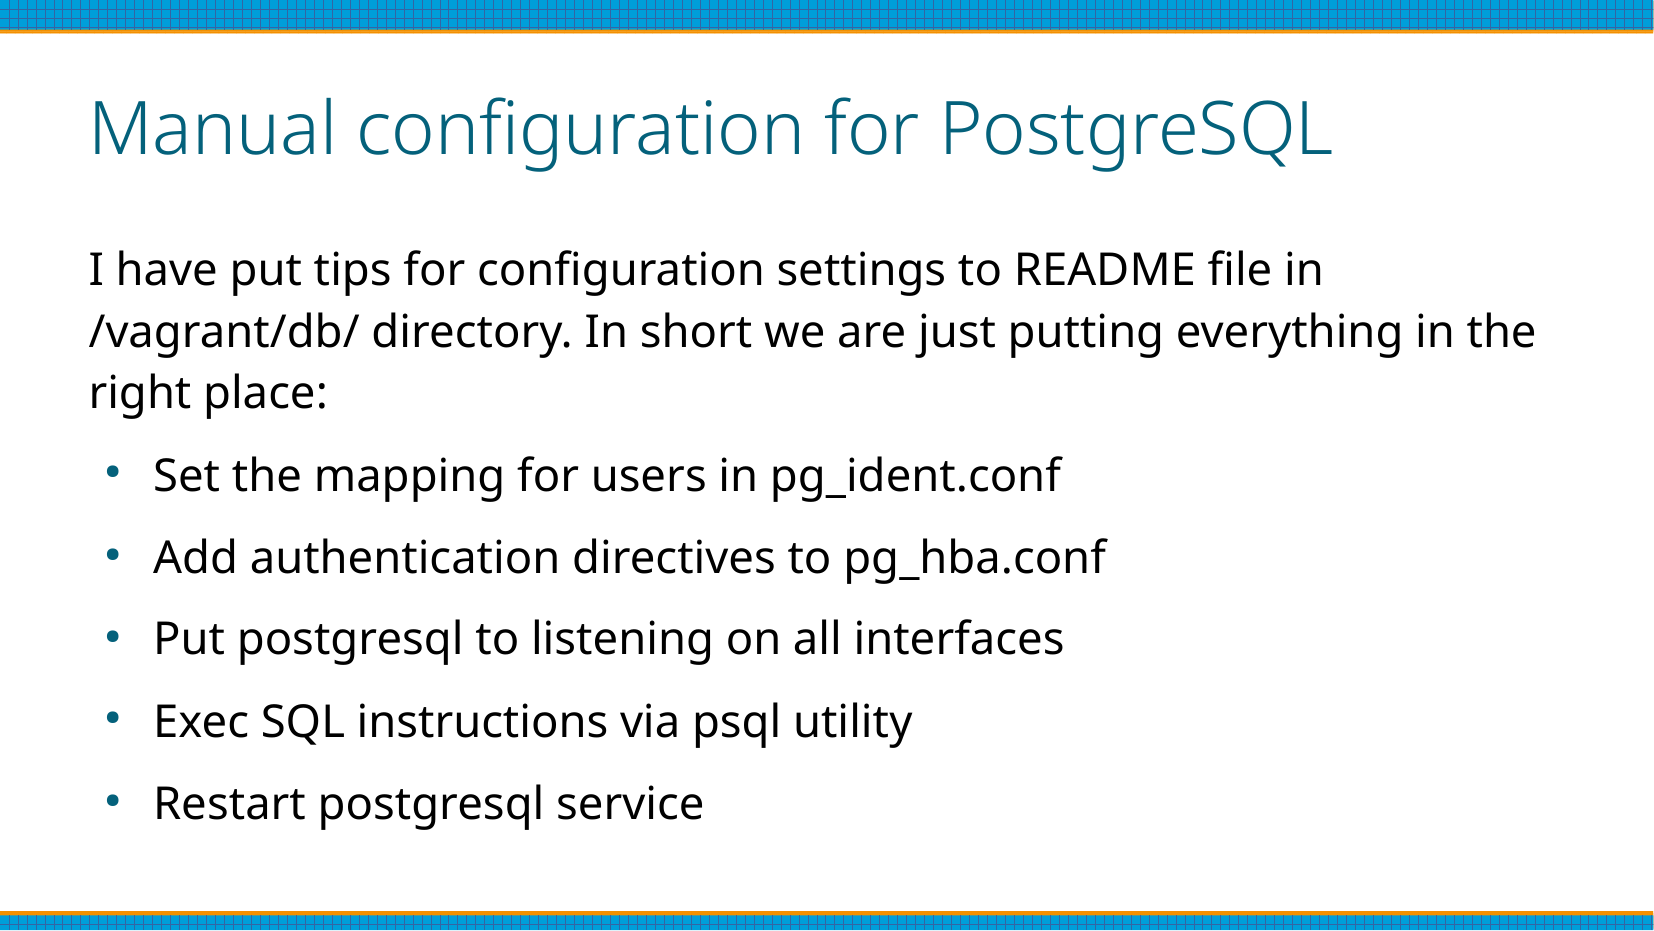

# Manual configuration for PostgreSQL
I have put tips for configuration settings to README file in /vagrant/db/ directory. In short we are just putting everything in the right place:
Set the mapping for users in pg_ident.conf
Add authentication directives to pg_hba.conf
Put postgresql to listening on all interfaces
Exec SQL instructions via psql utility
Restart postgresql service